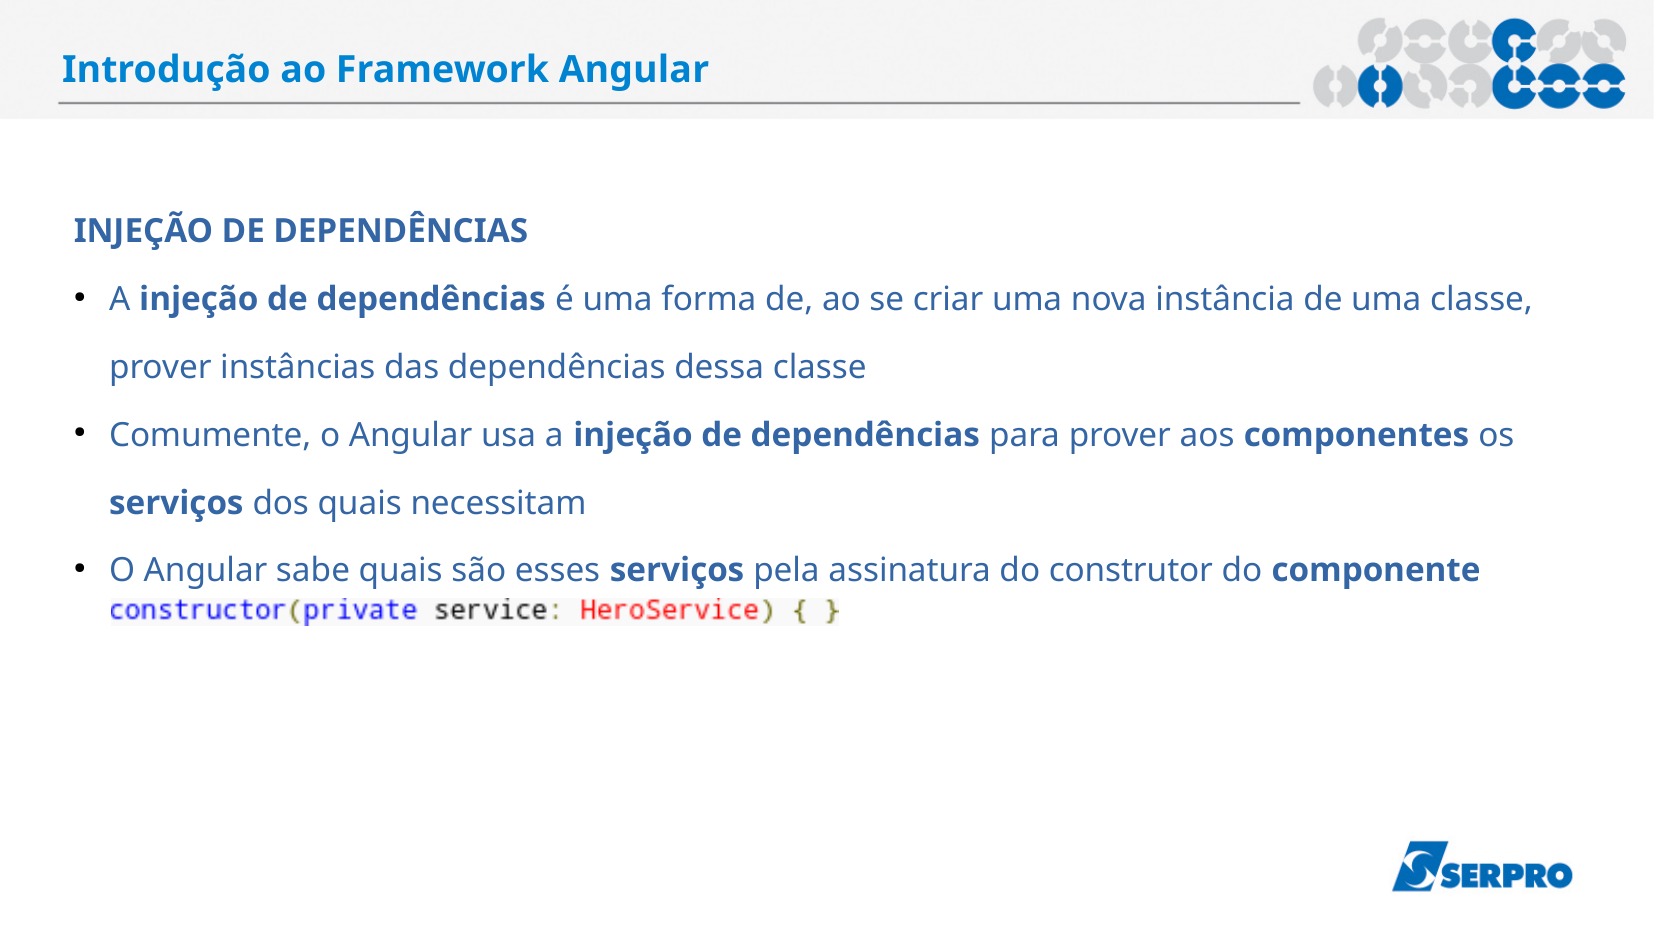

Introdução ao Framework Angular
INJEÇÃO DE DEPENDÊNCIAS
A injeção de dependências é uma forma de, ao se criar uma nova instância de uma classe, prover instâncias das dependências dessa classe
Comumente, o Angular usa a injeção de dependências para prover aos componentes os serviços dos quais necessitam
O Angular sabe quais são esses serviços pela assinatura do construtor do componente